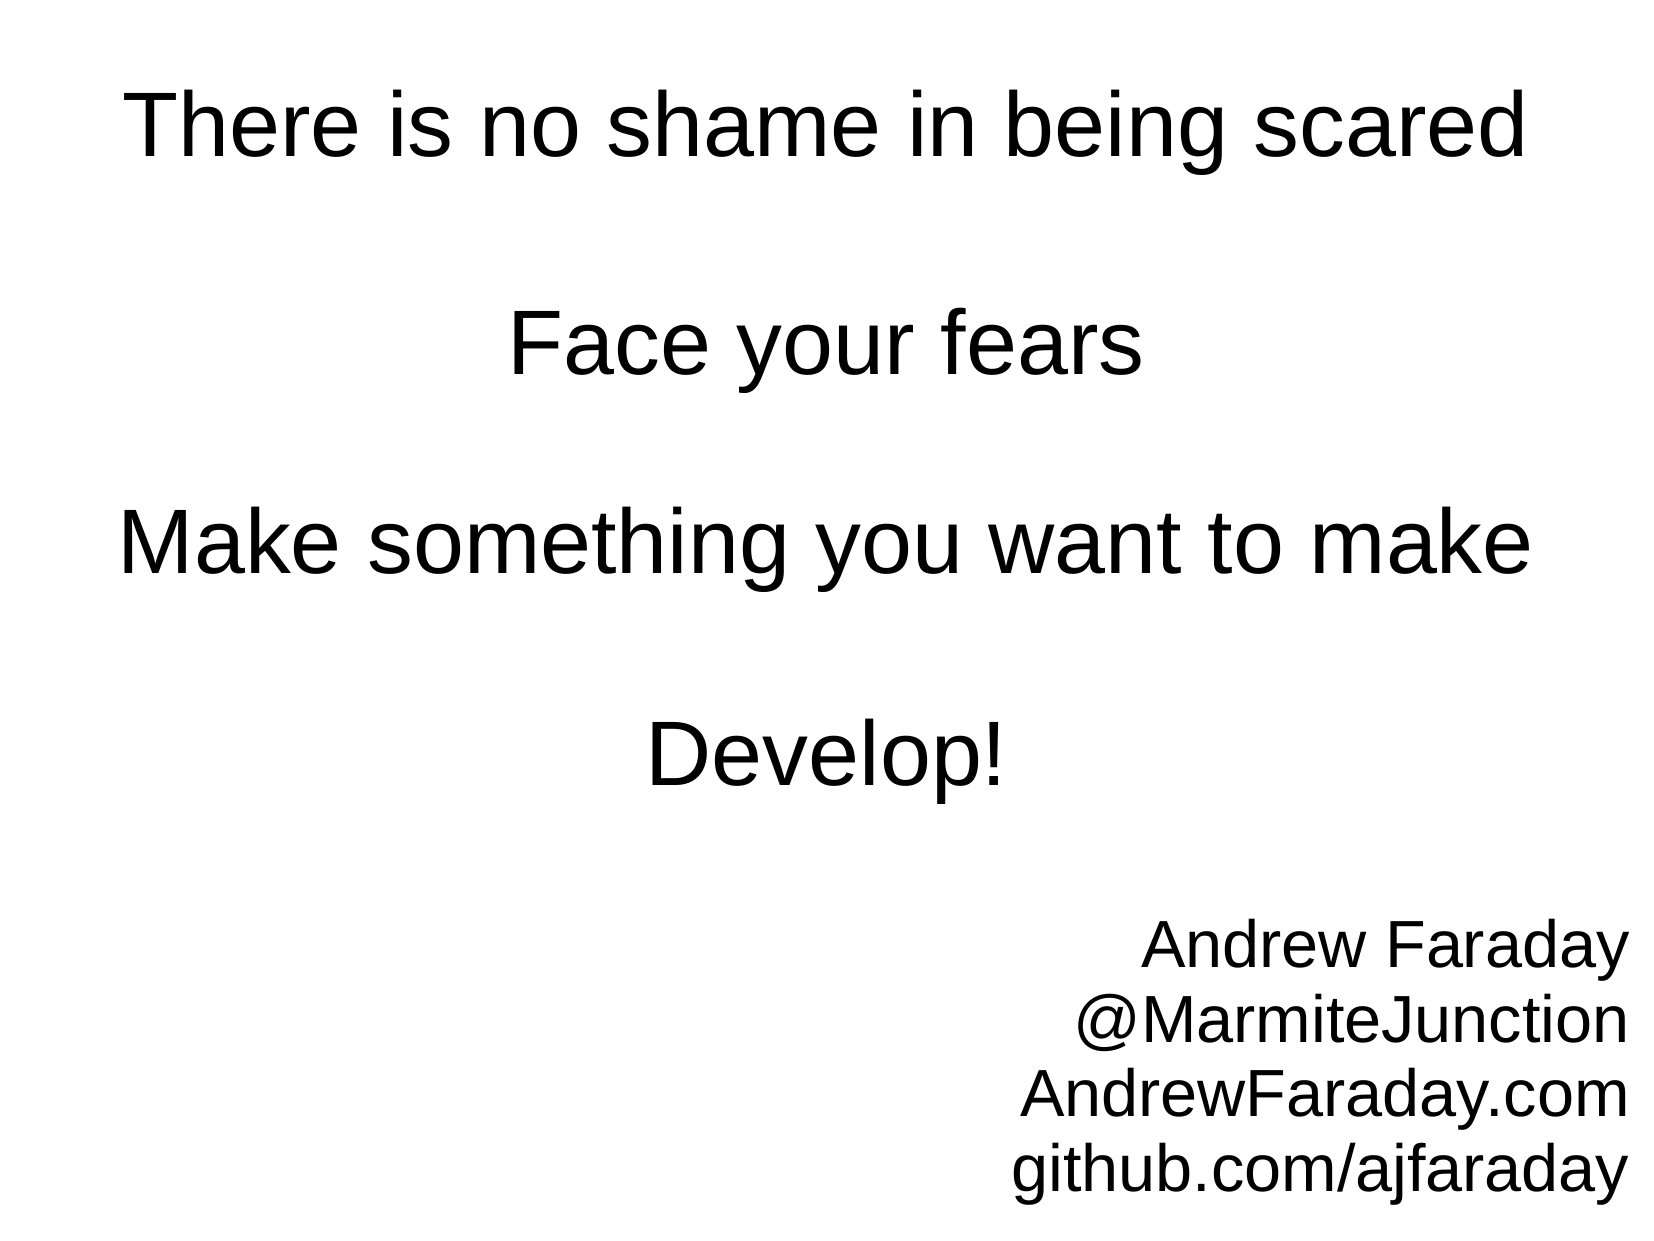

# There is no shame in being scared
Face your fears
Make something you want to make
Develop!
Andrew Faraday
@MarmiteJunction
AndrewFaraday.com
github.com/ajfaraday